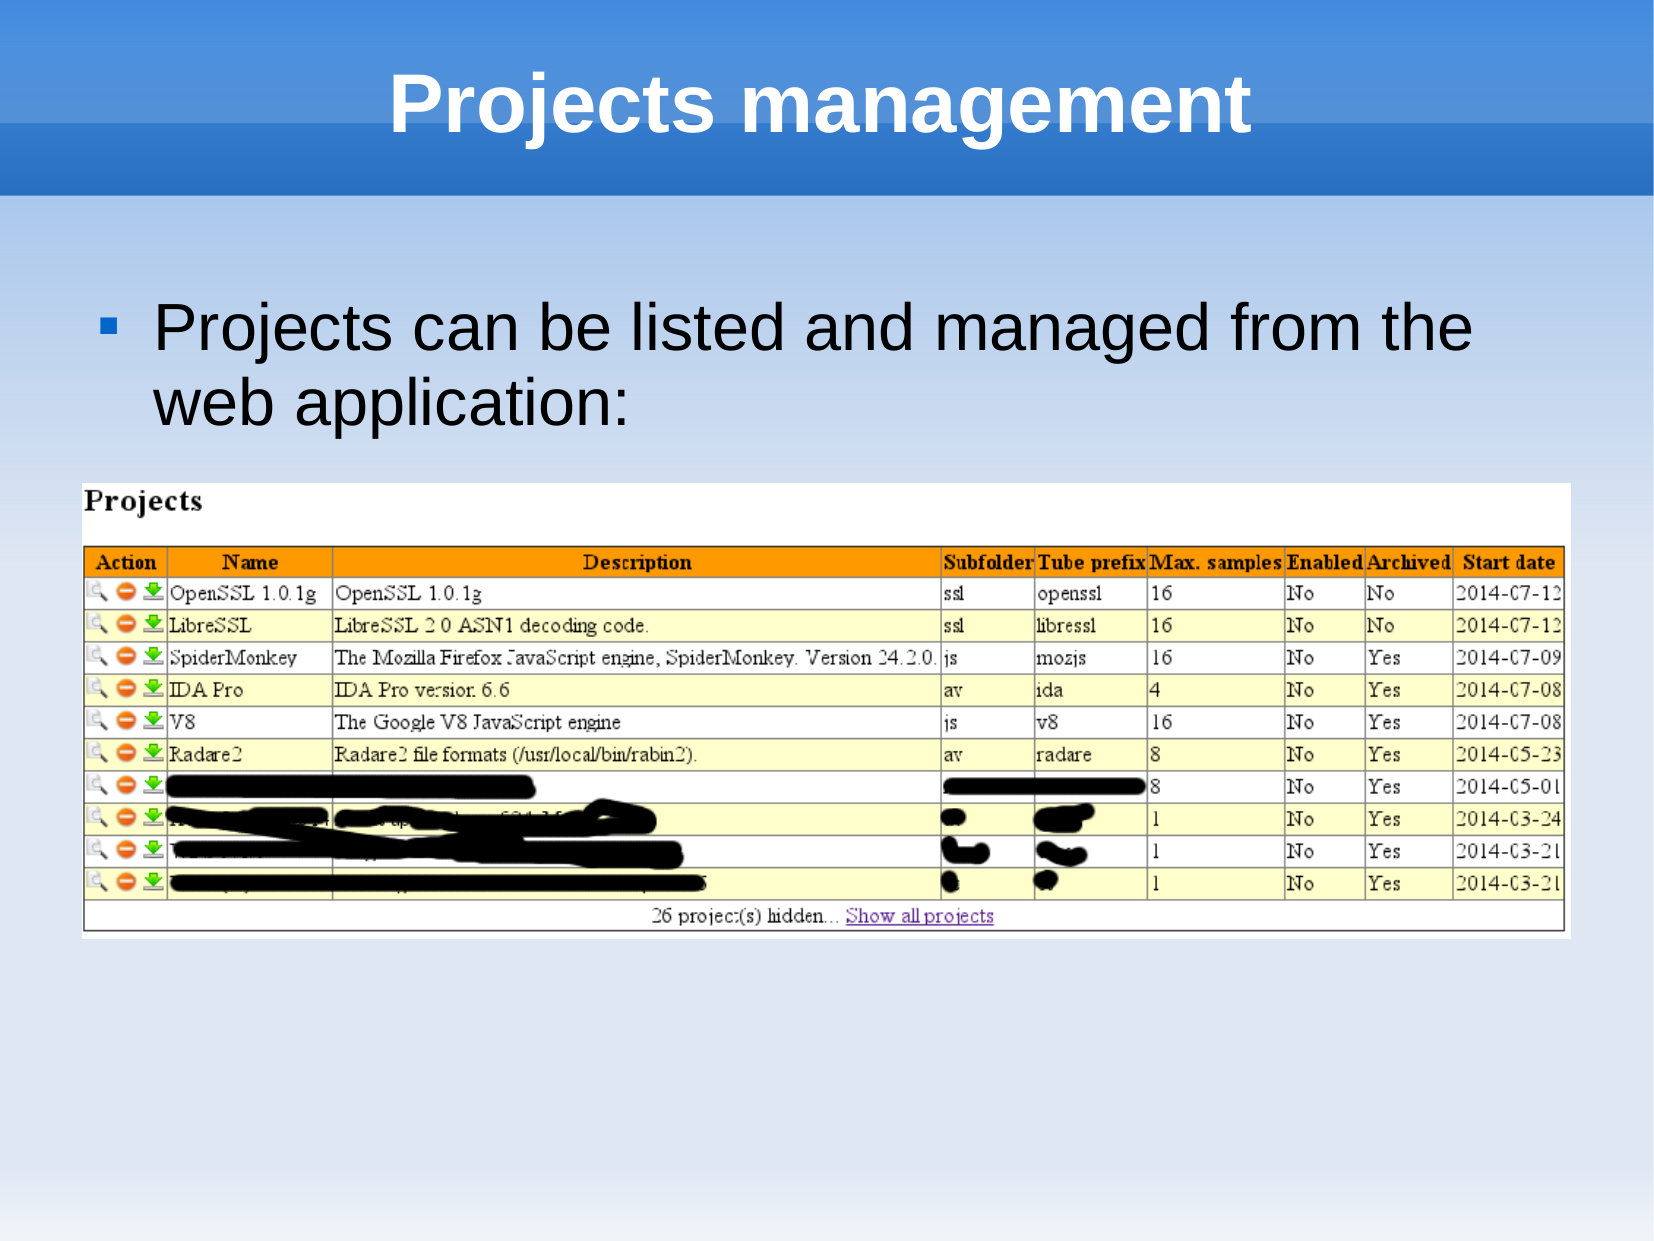

# Projects management
Projects can be listed and managed from the web application: